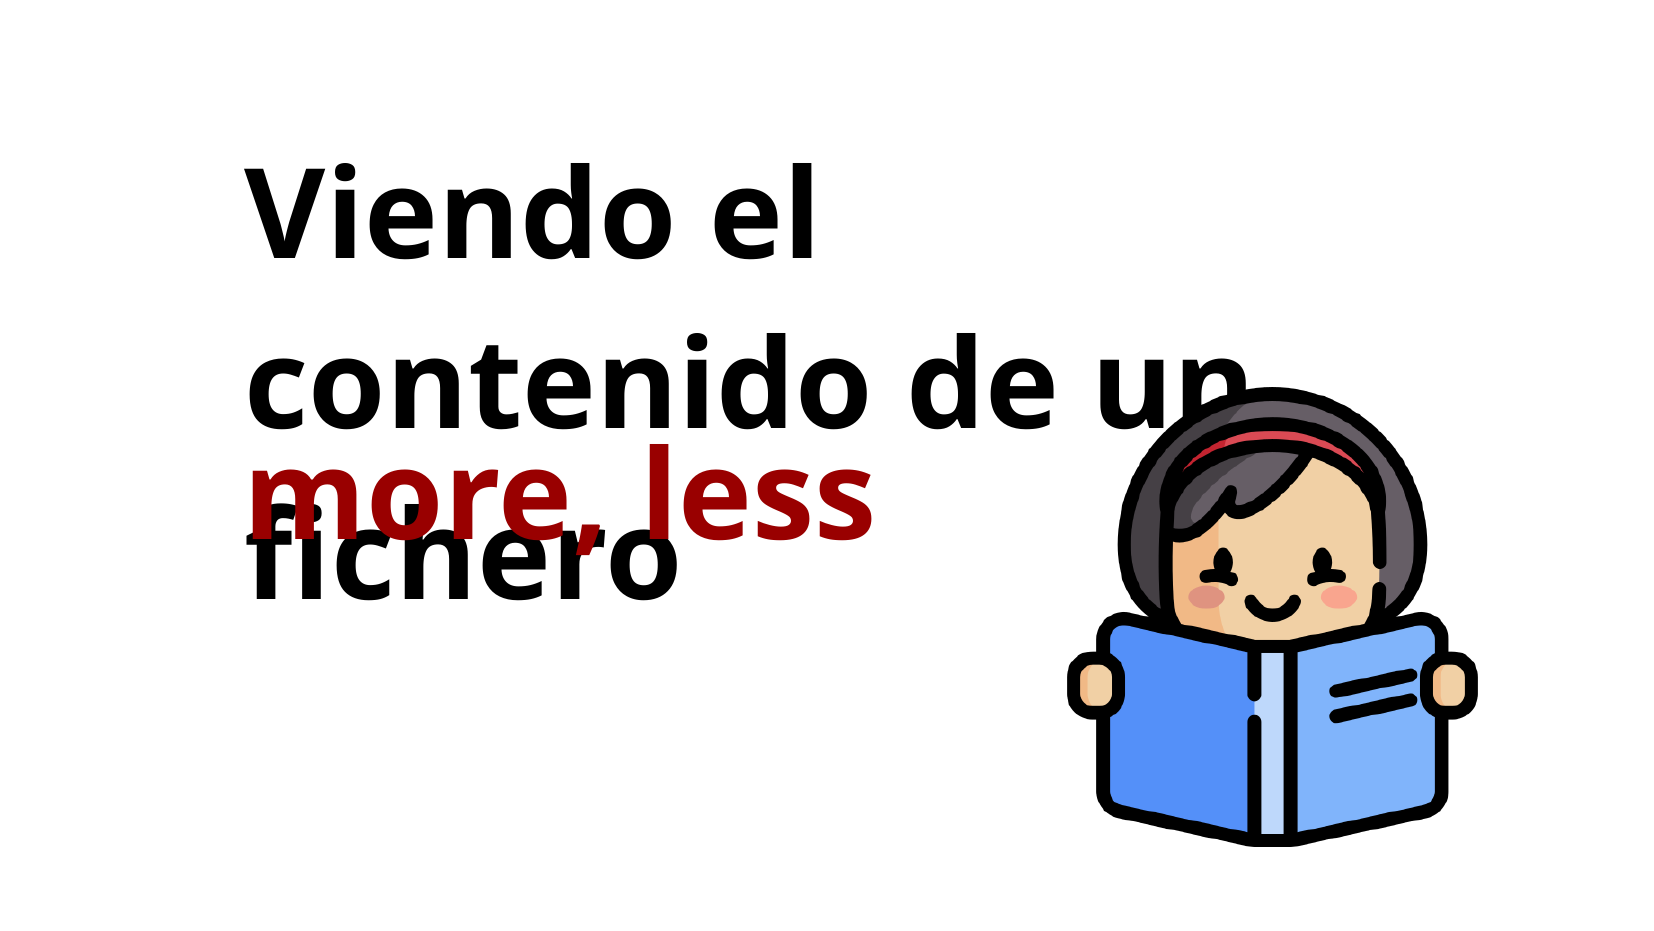

Viendo el contenido de un fichero
more, less